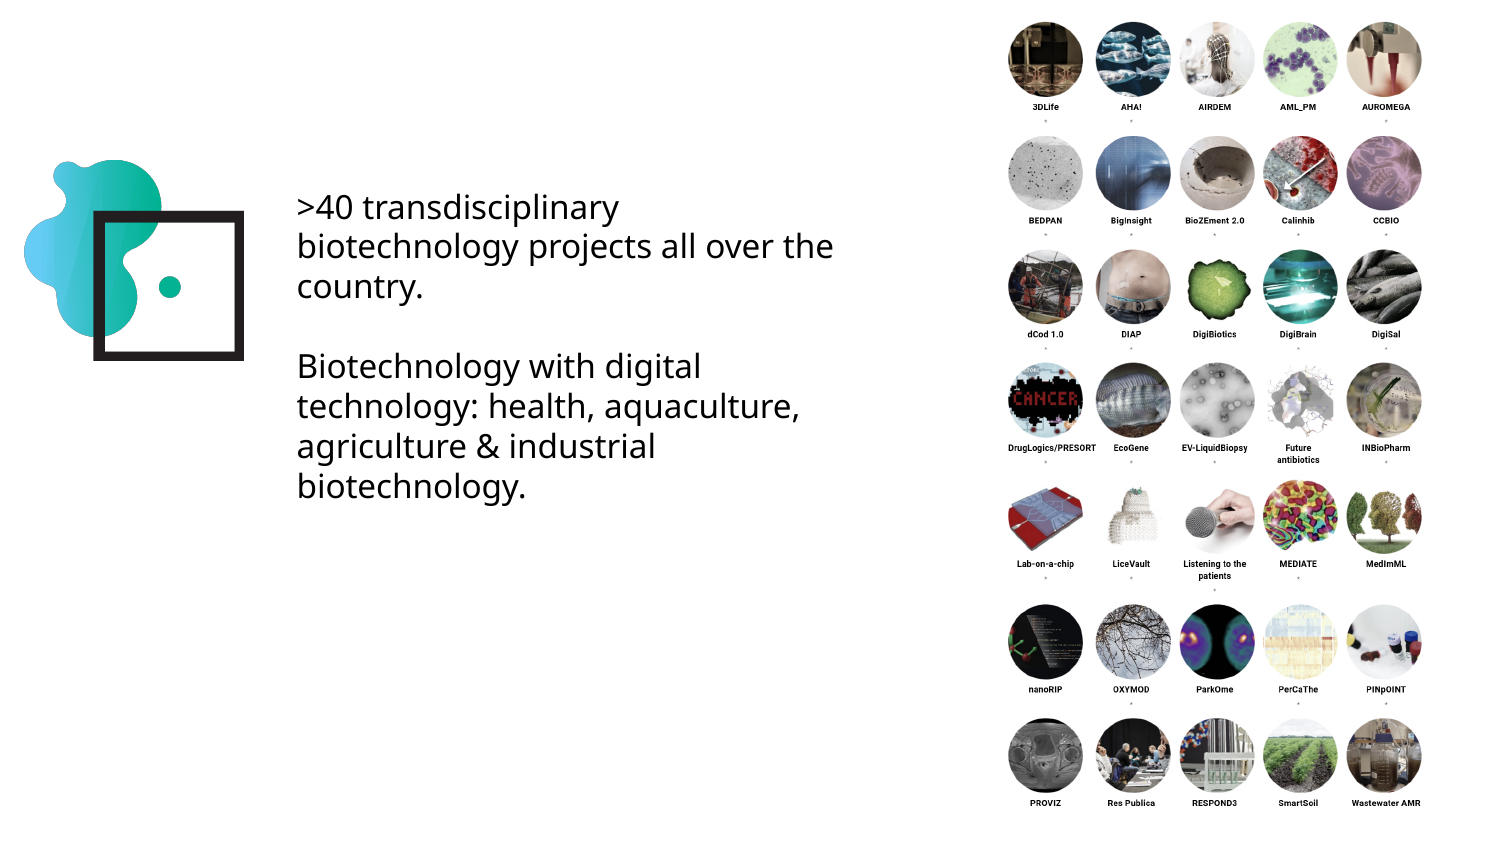

>40 transdisciplinary biotechnology projects all over the country.
Biotechnology with digital technology: health, aquaculture, agriculture & industrial biotechnology.